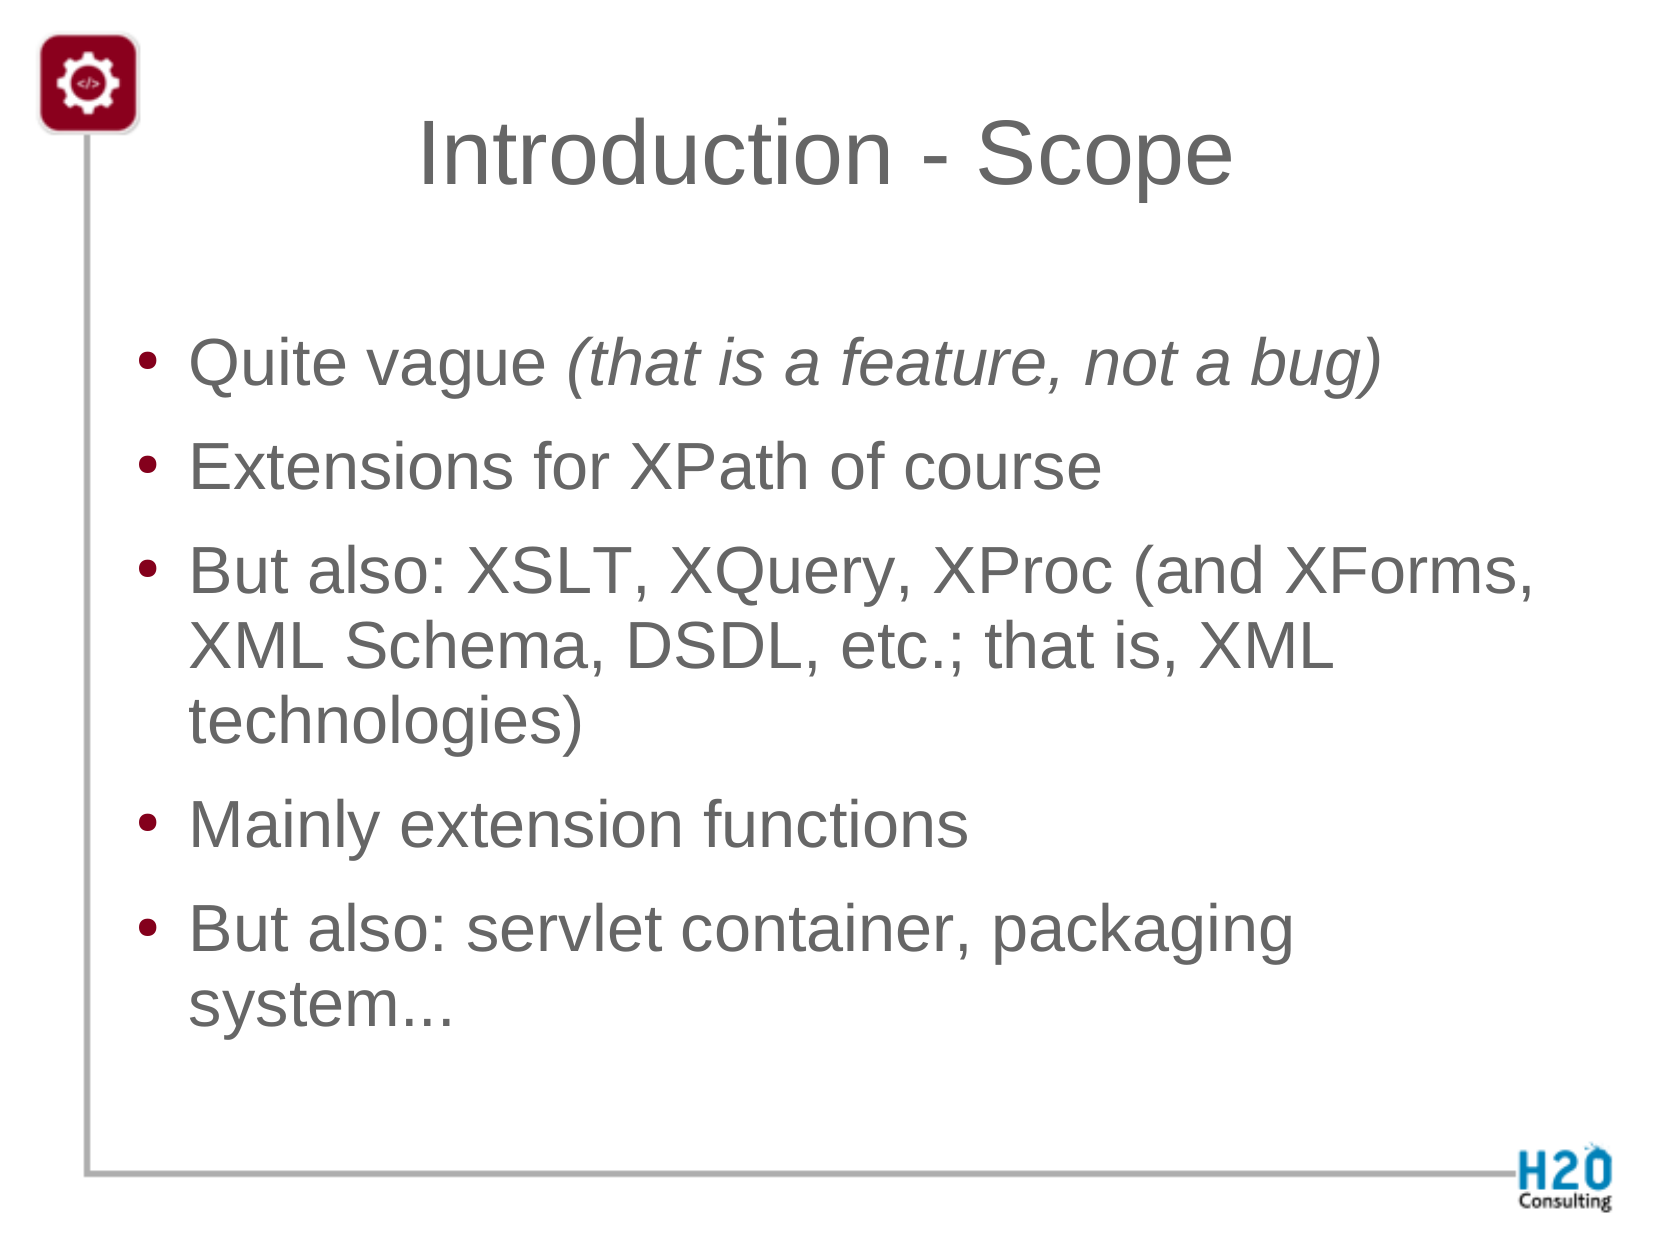

# Introduction - Scope
Quite vague (that is a feature, not a bug)
Extensions for XPath of course
But also: XSLT, XQuery, XProc (and XForms, XML Schema, DSDL, etc.; that is, XML technologies)
Mainly extension functions
But also: servlet container, packaging system...